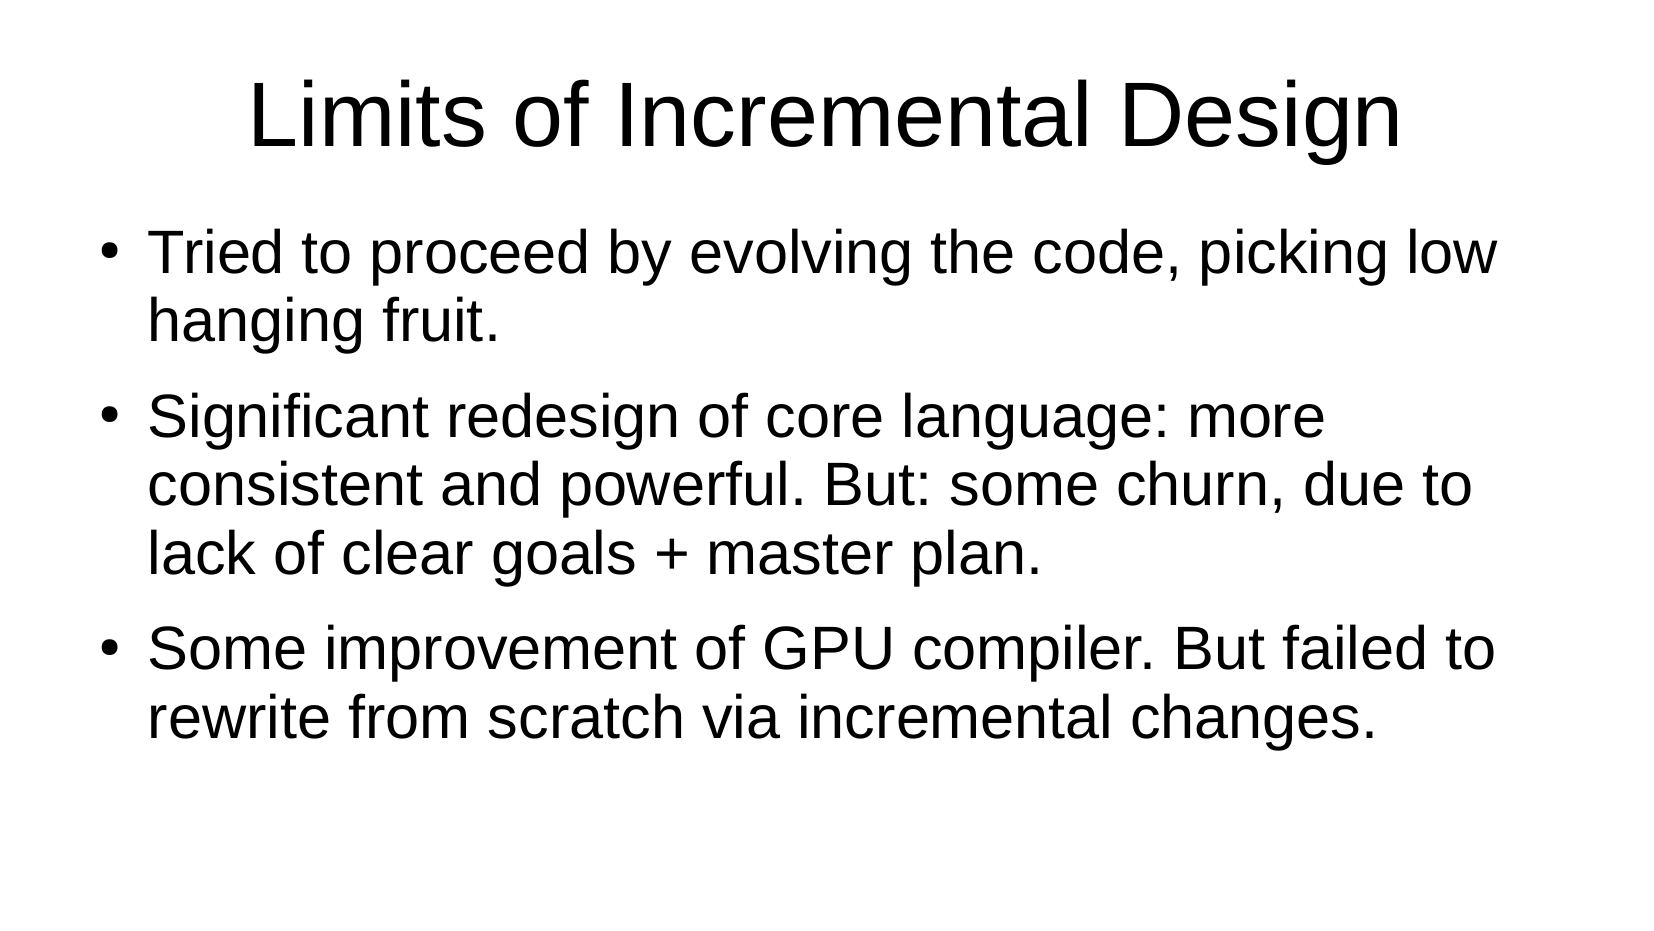

# Limits of Incremental Design
Tried to proceed by evolving the code, picking low hanging fruit.
Significant redesign of core language: more consistent and powerful. But: some churn, due to lack of clear goals + master plan.
Some improvement of GPU compiler. But failed to rewrite from scratch via incremental changes.